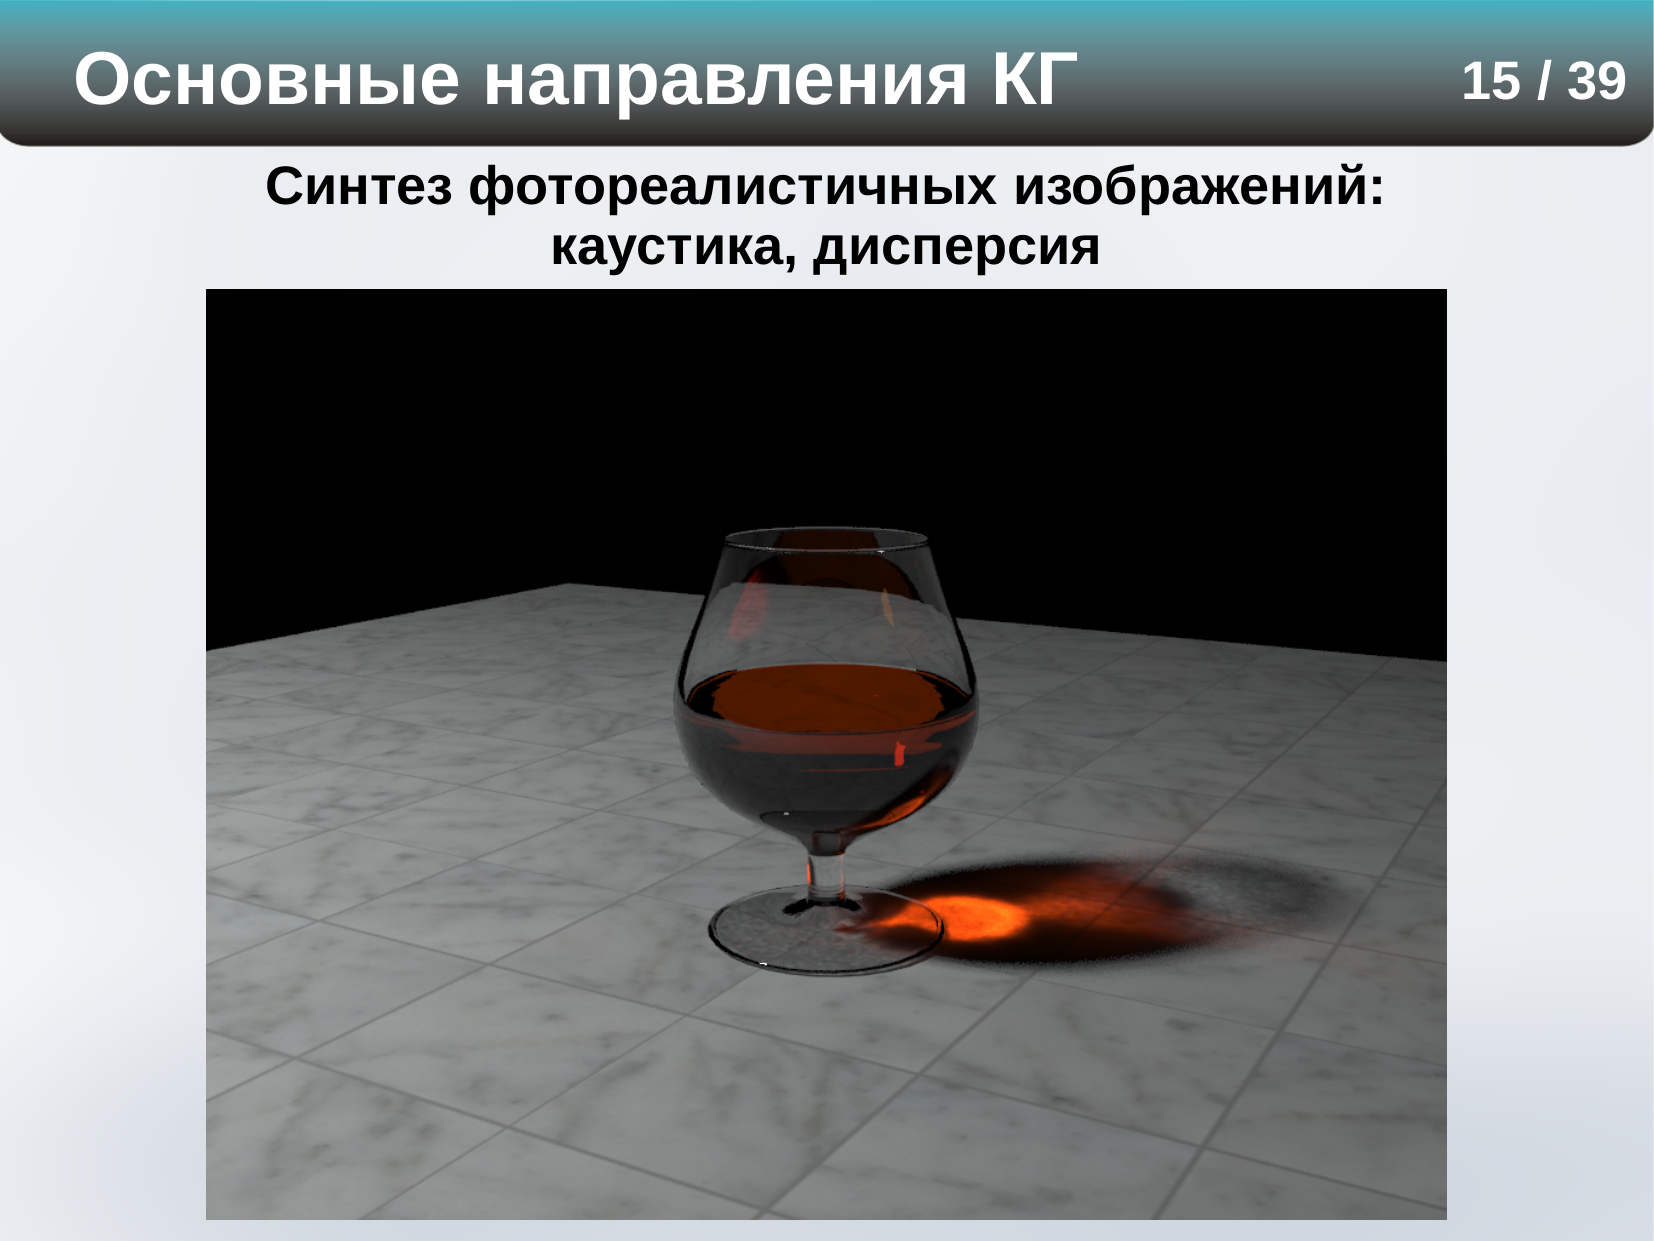

Основные направления КГ
Синтез фотореалистичных изображений:
каустика, дисперсия